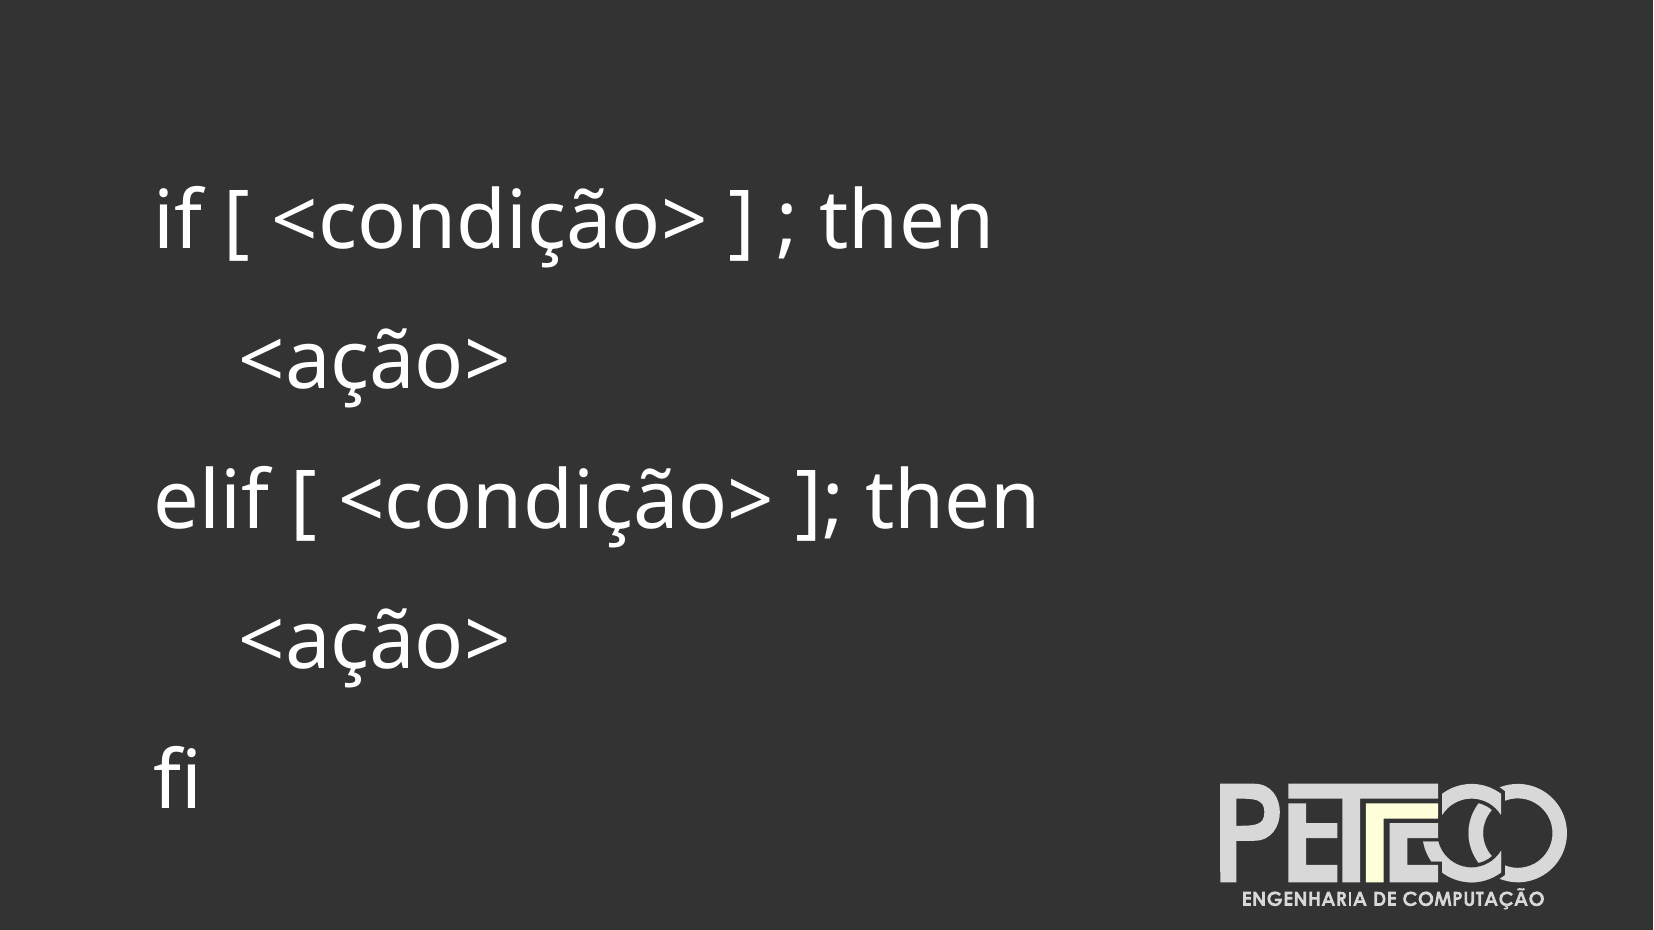

# if [ <condição> ] ; then
 <ação>
elif [ <condição> ]; then
 <ação>
fi